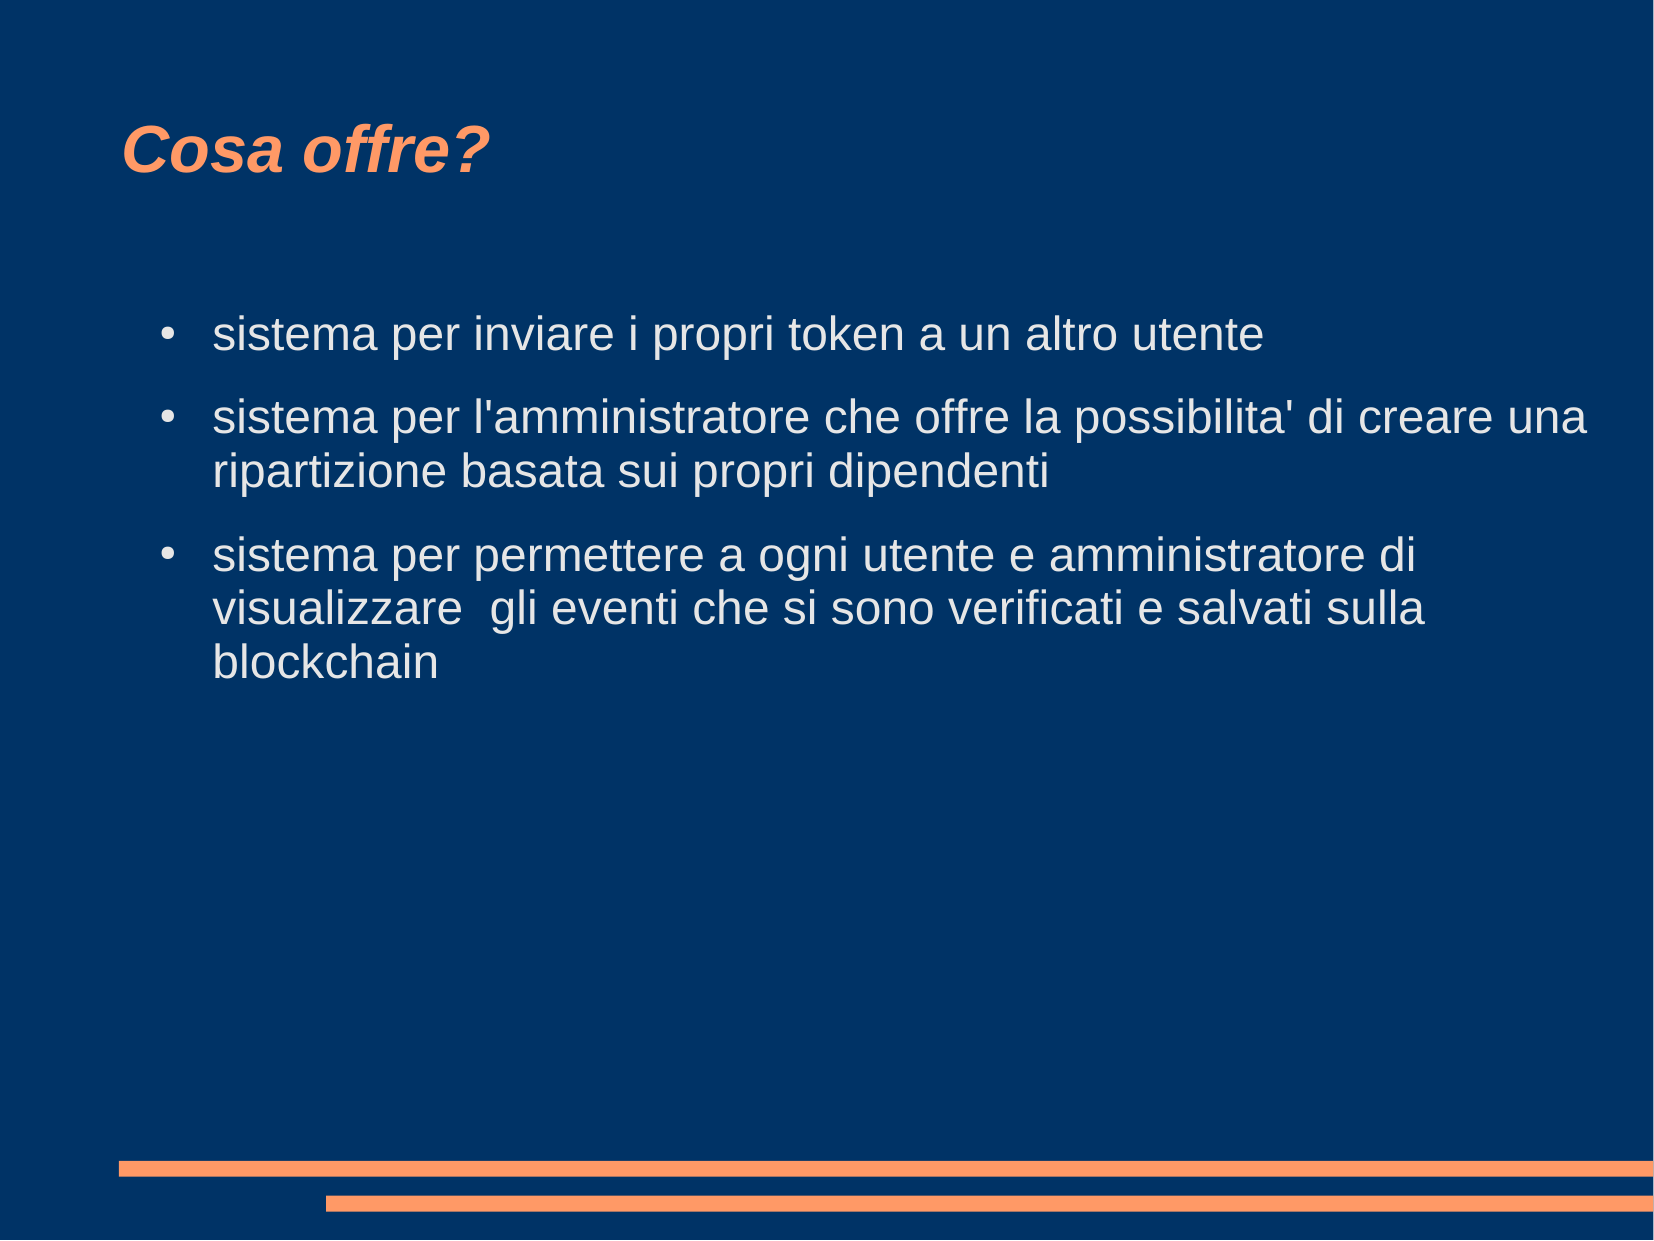

# Cosa offre?
sistema per inviare i propri token a un altro utente
sistema per l'amministratore che offre la possibilita' di creare una ripartizione basata sui propri dipendenti
sistema per permettere a ogni utente e amministratore di visualizzare gli eventi che si sono verificati e salvati sulla blockchain